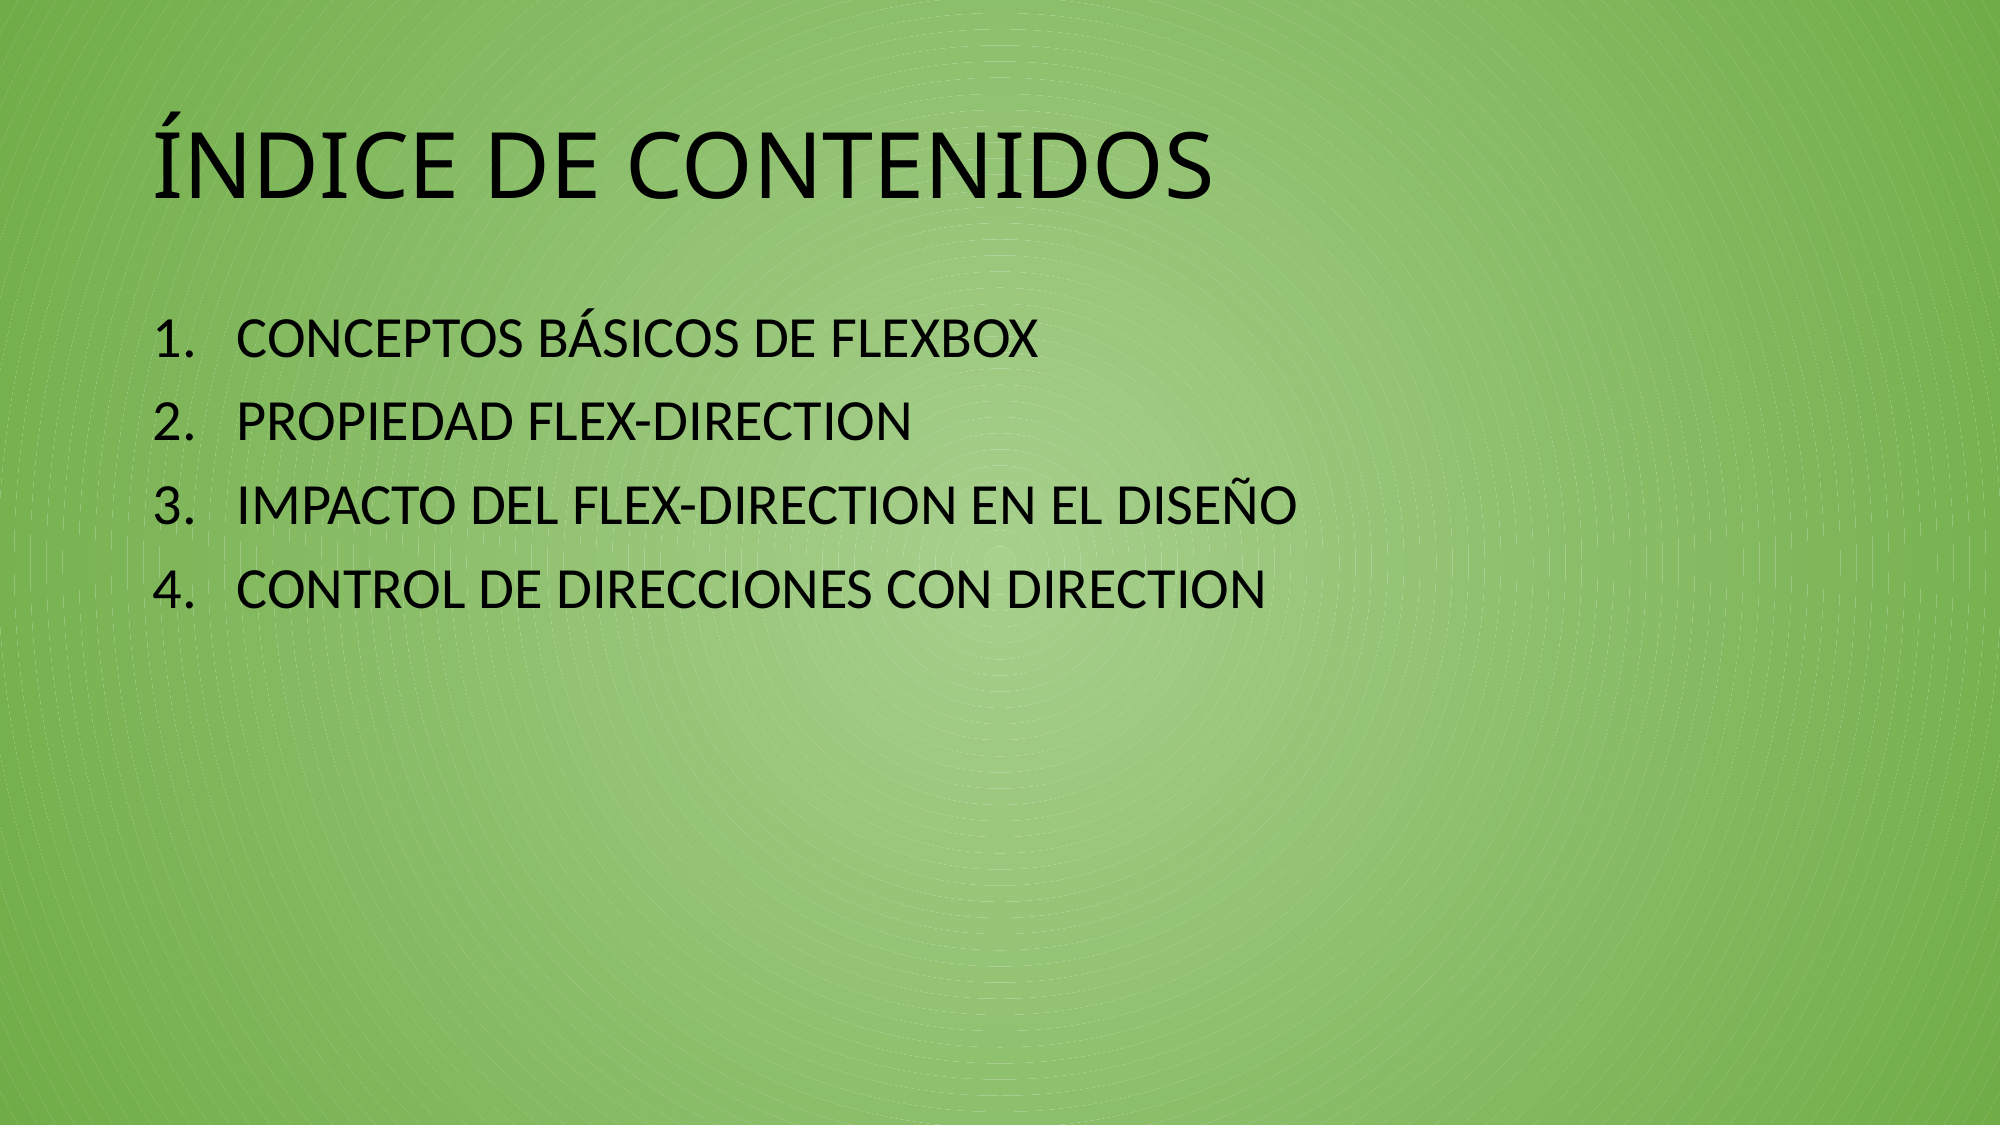

# ÍNDICE DE CONTENIDOS
CONCEPTOS BÁSICOS DE FLEXBOX
PROPIEDAD FLEX-DIRECTION
IMPACTO DEL FLEX-DIRECTION EN EL DISEÑO
CONTROL DE DIRECCIONES CON DIRECTION